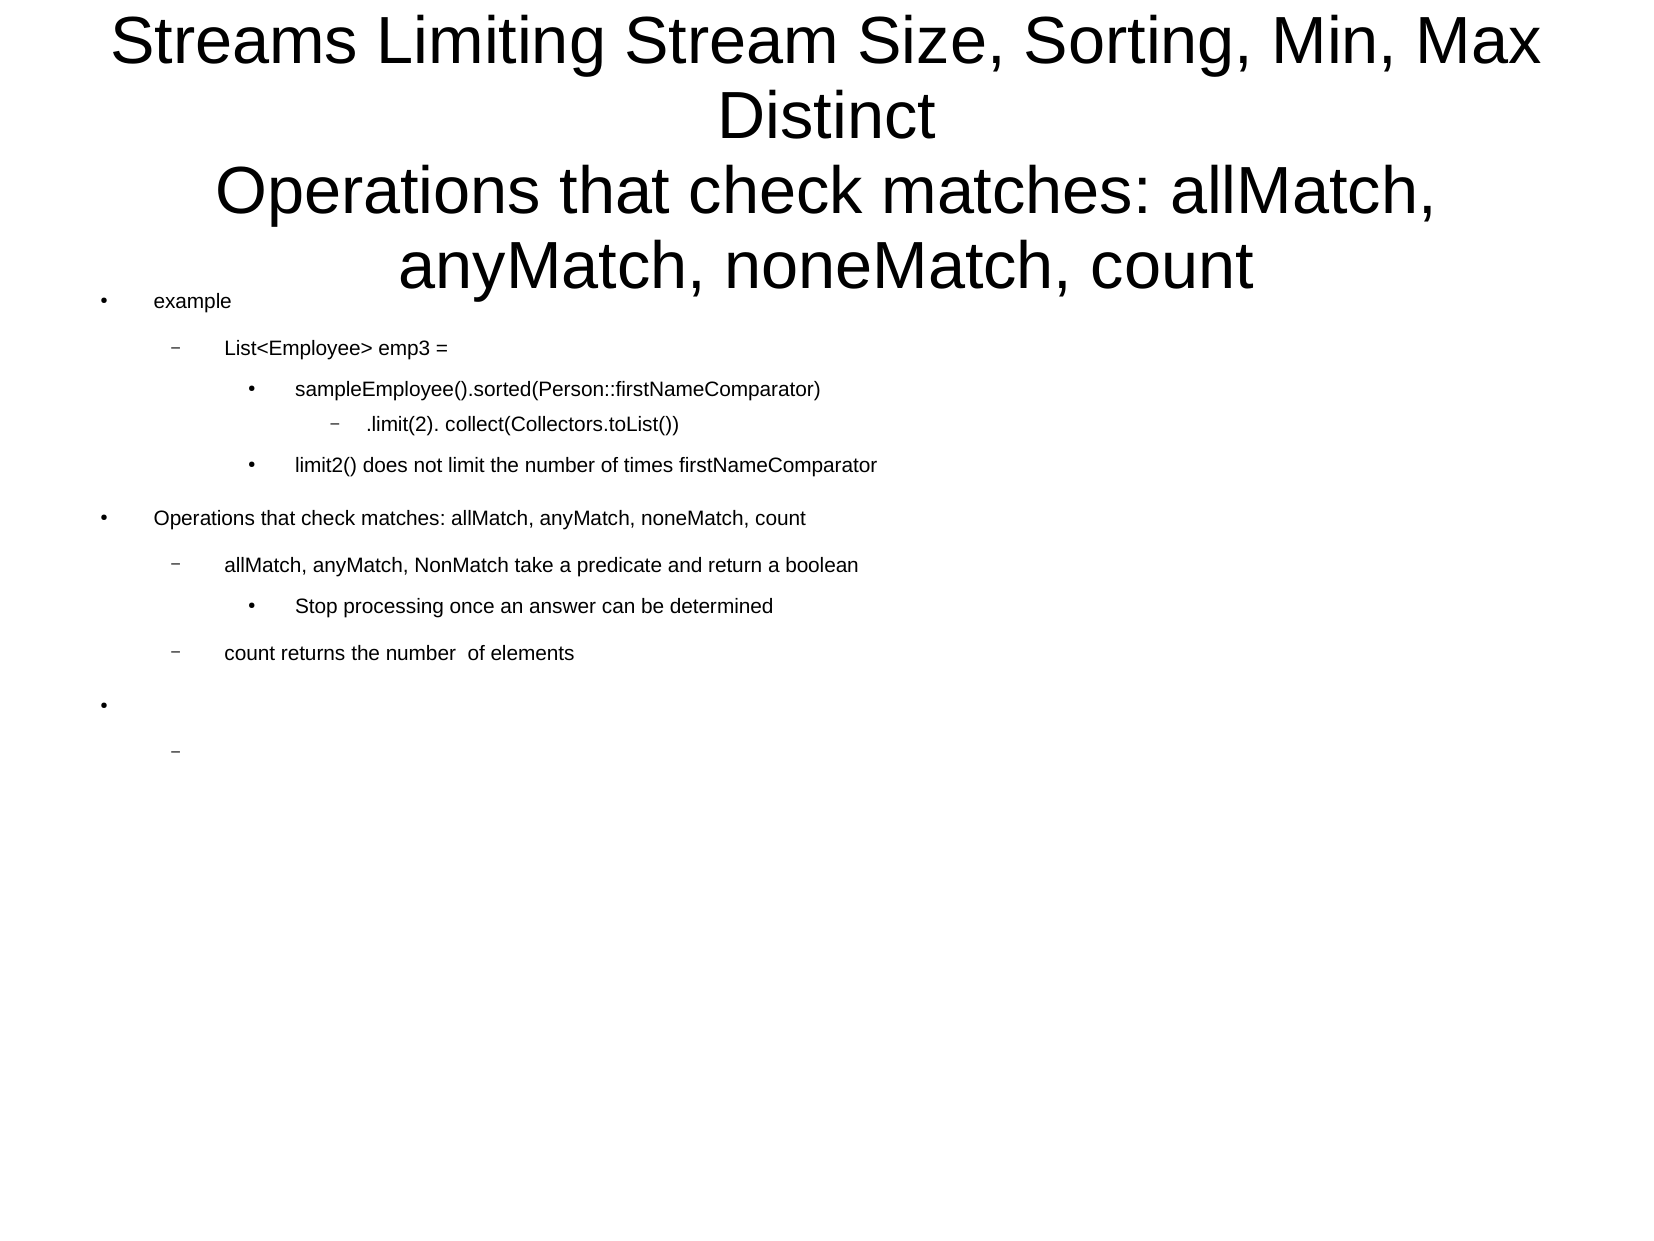

# Streams Limiting Stream Size, Sorting, Min, Max Distinct Operations that check matches: allMatch, anyMatch, noneMatch, count
example
List<Employee> emp3 =
sampleEmployee().sorted(Person::firstNameComparator)
.limit(2). collect(Collectors.toList())
limit2() does not limit the number of times firstNameComparator
Operations that check matches: allMatch, anyMatch, noneMatch, count
allMatch, anyMatch, NonMatch take a predicate and return a boolean
Stop processing once an answer can be determined
count returns the number of elements